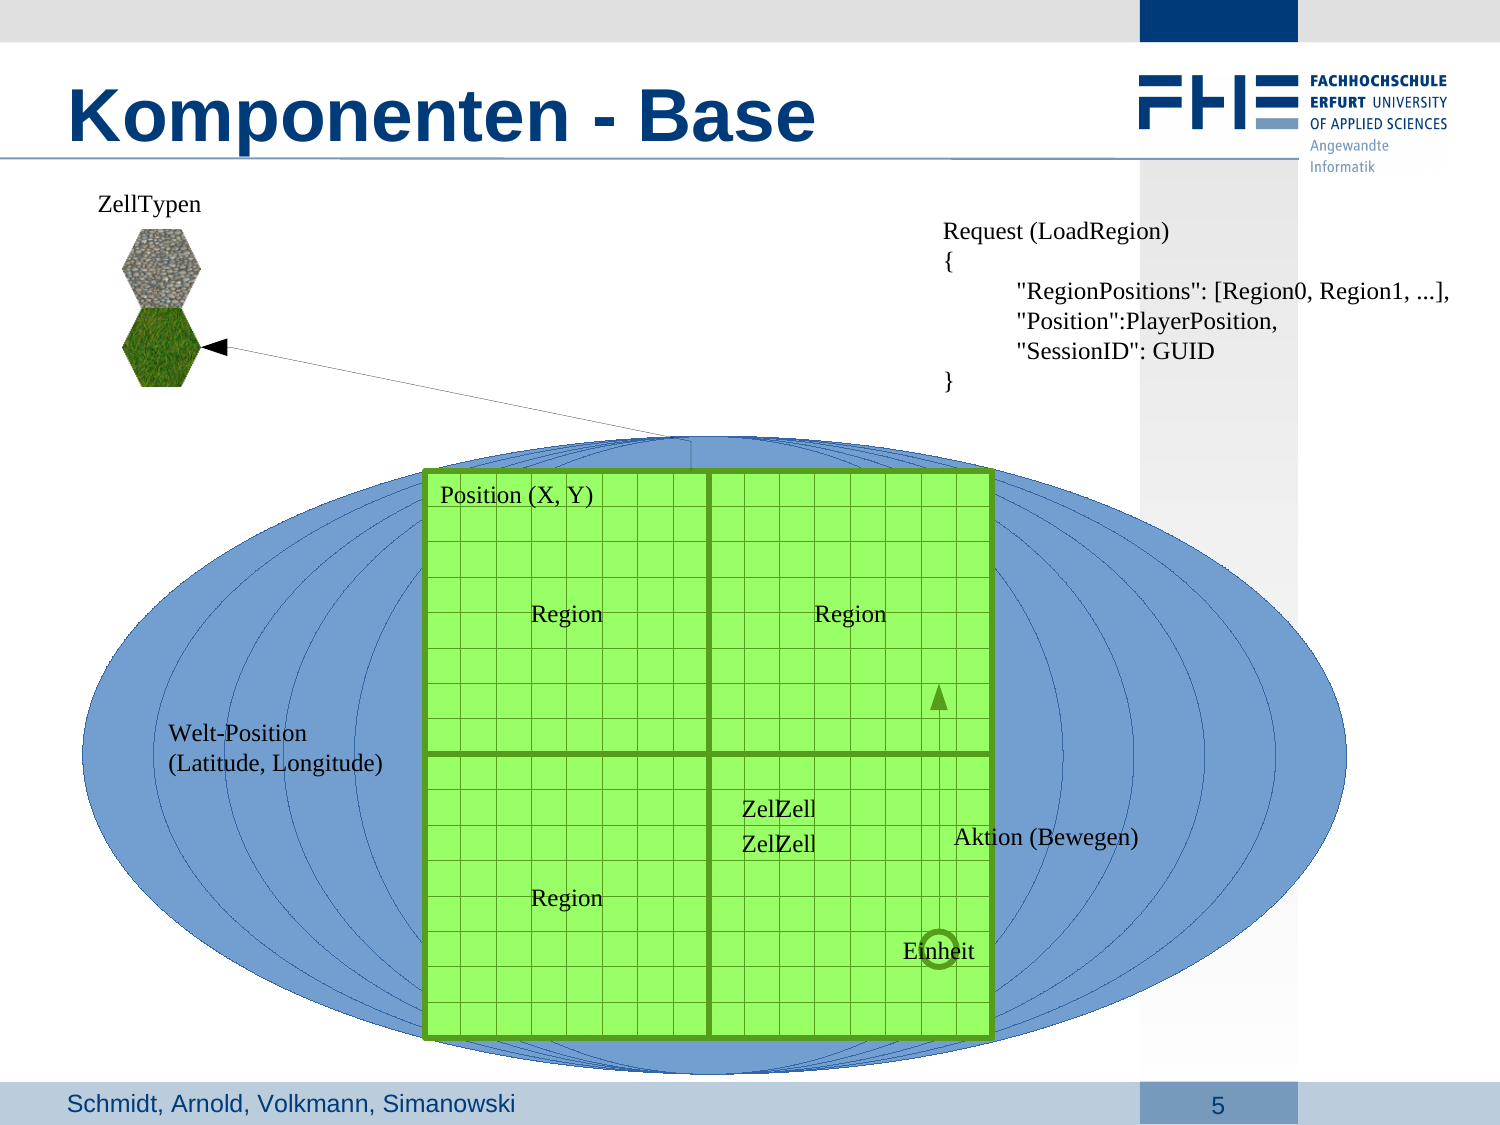

# Komponenten - Base
ZellTypen
Request (LoadRegion)
{
	"RegionPositions": [Region0, Region1, ...],
	"Position":PlayerPosition,
	"SessionID": GUID
}
Region
Position (X, Y)
Region
Welt-Position
(Latitude, Longitude)
Region
Zell
Zell
Aktion (Bewegen)
Zell
Zell
Einheit